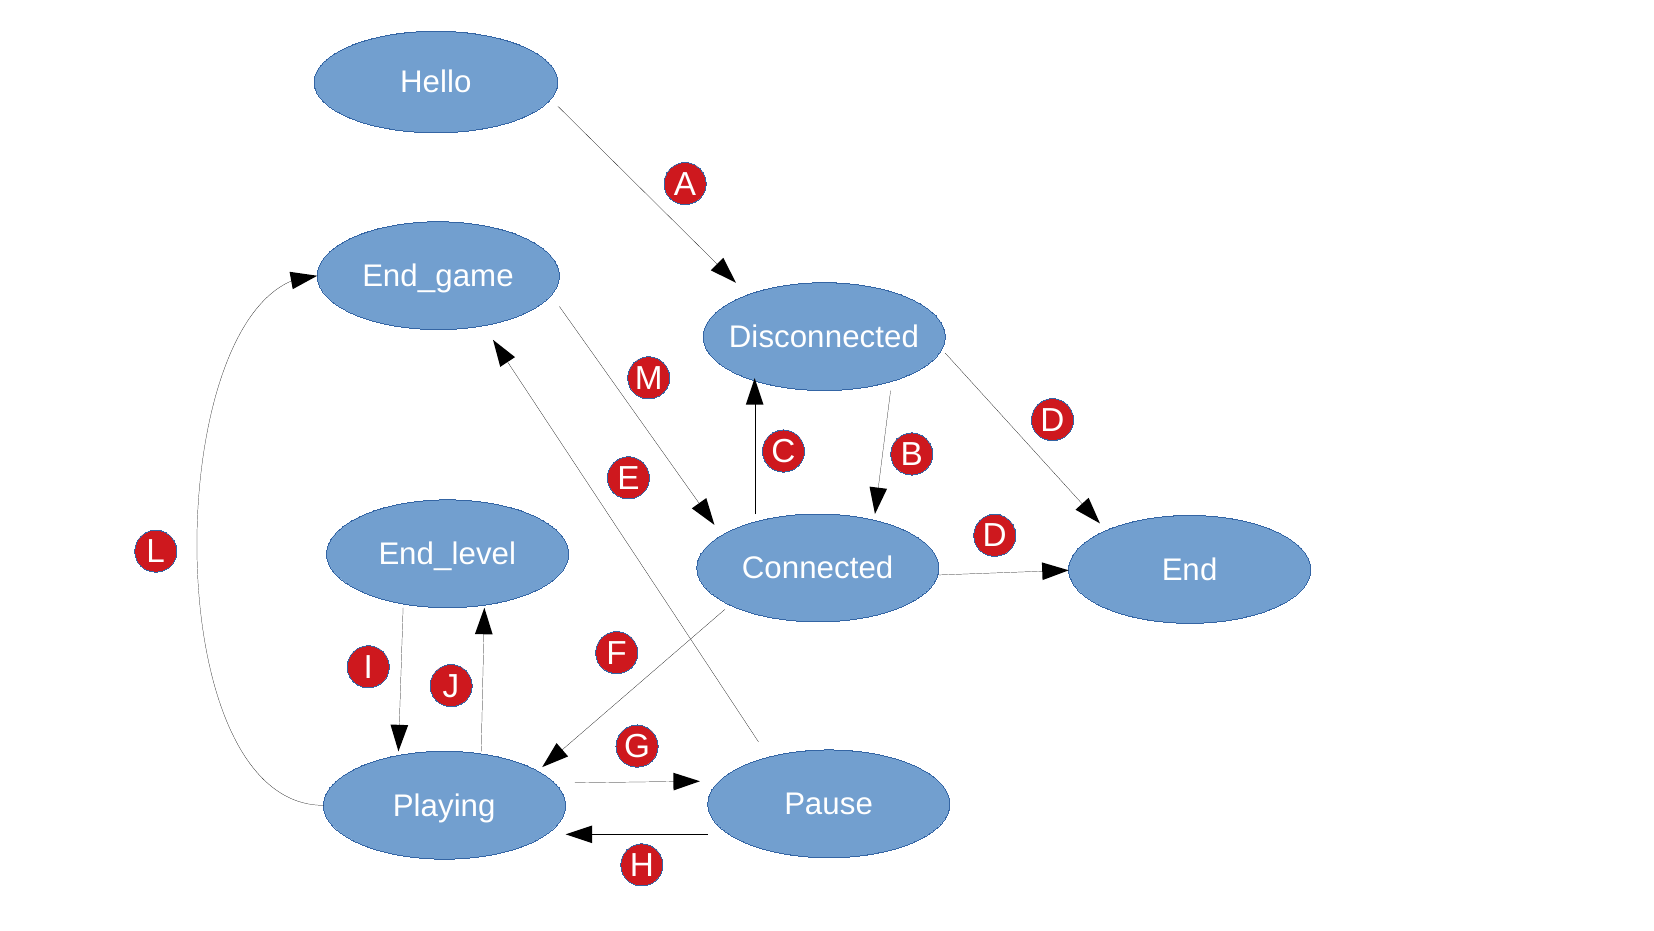

Hello
A
End_game
Disconnected
M
D
C
B
E
End_level
Connected
D
End
L
F
I
J
G
Pause
Playing
H